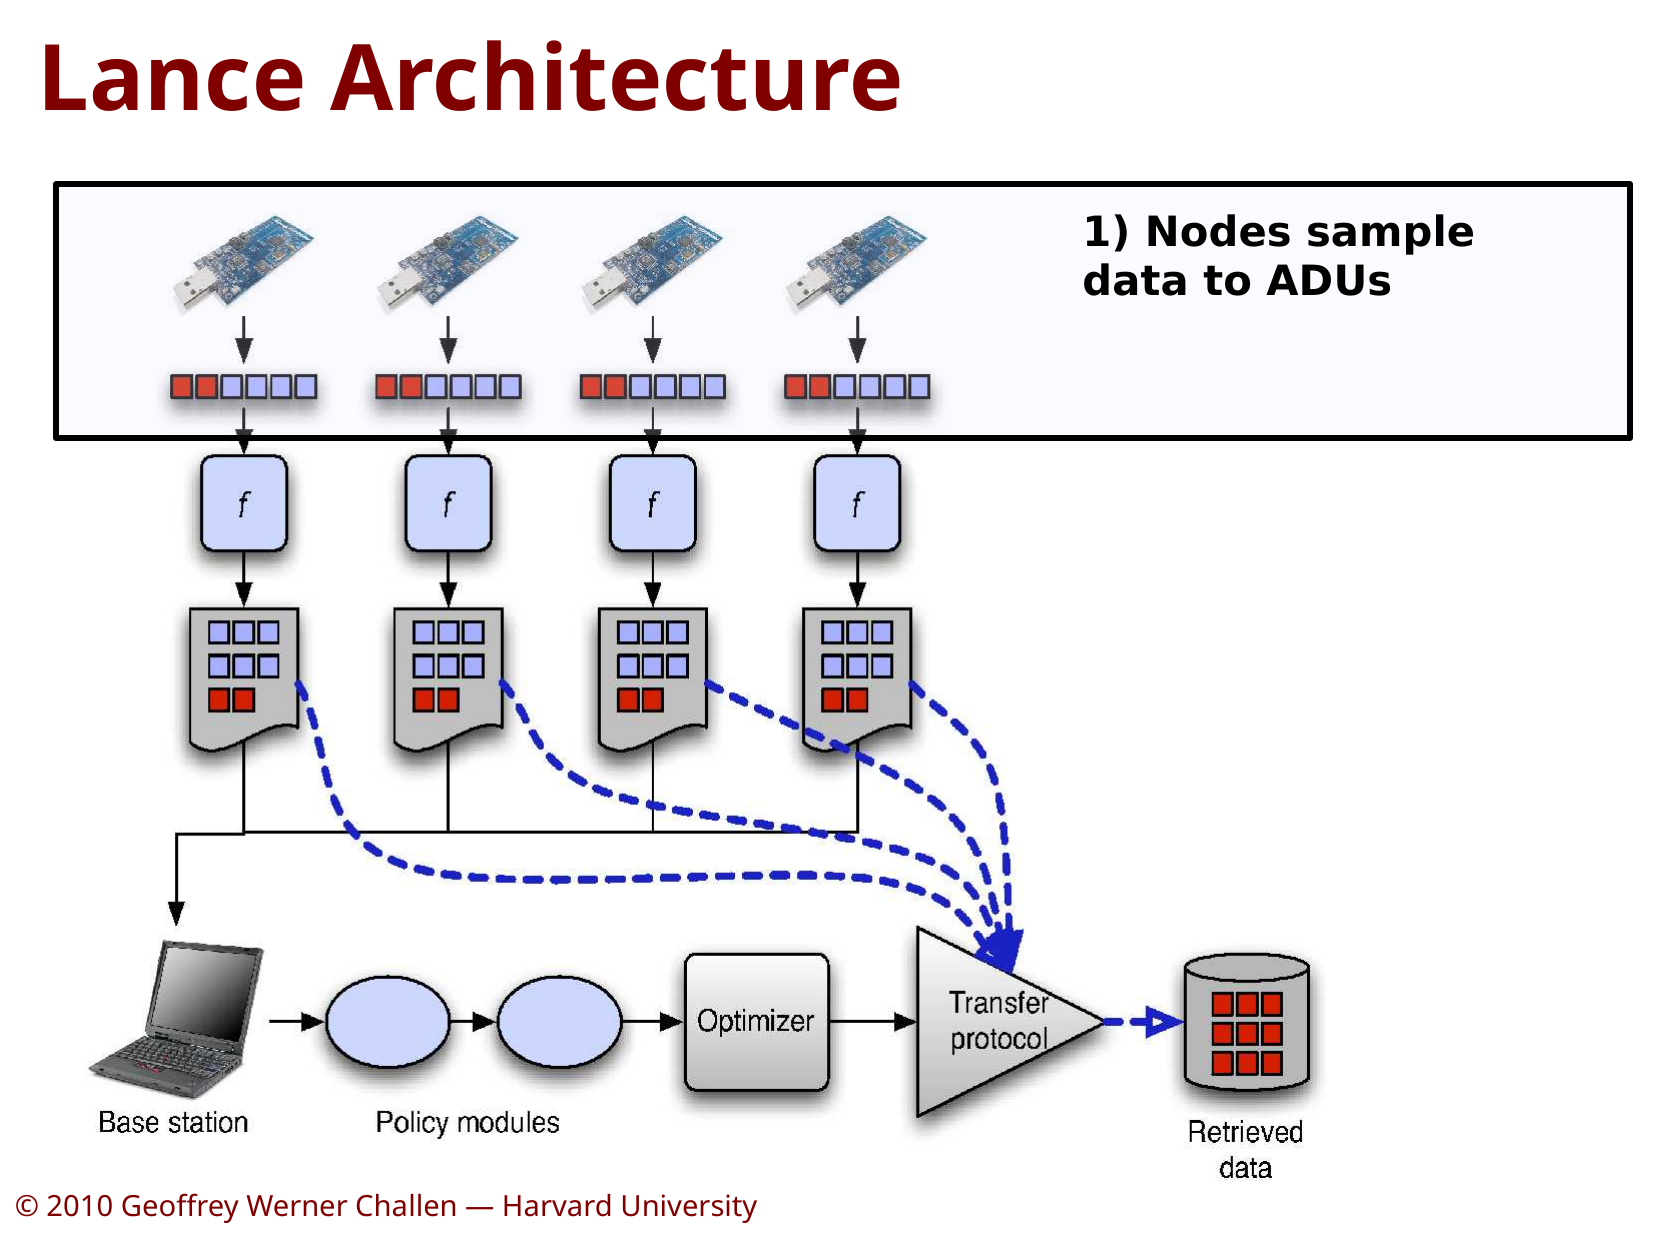

# Lance Architecture
1) Nodes sample data to ADUs